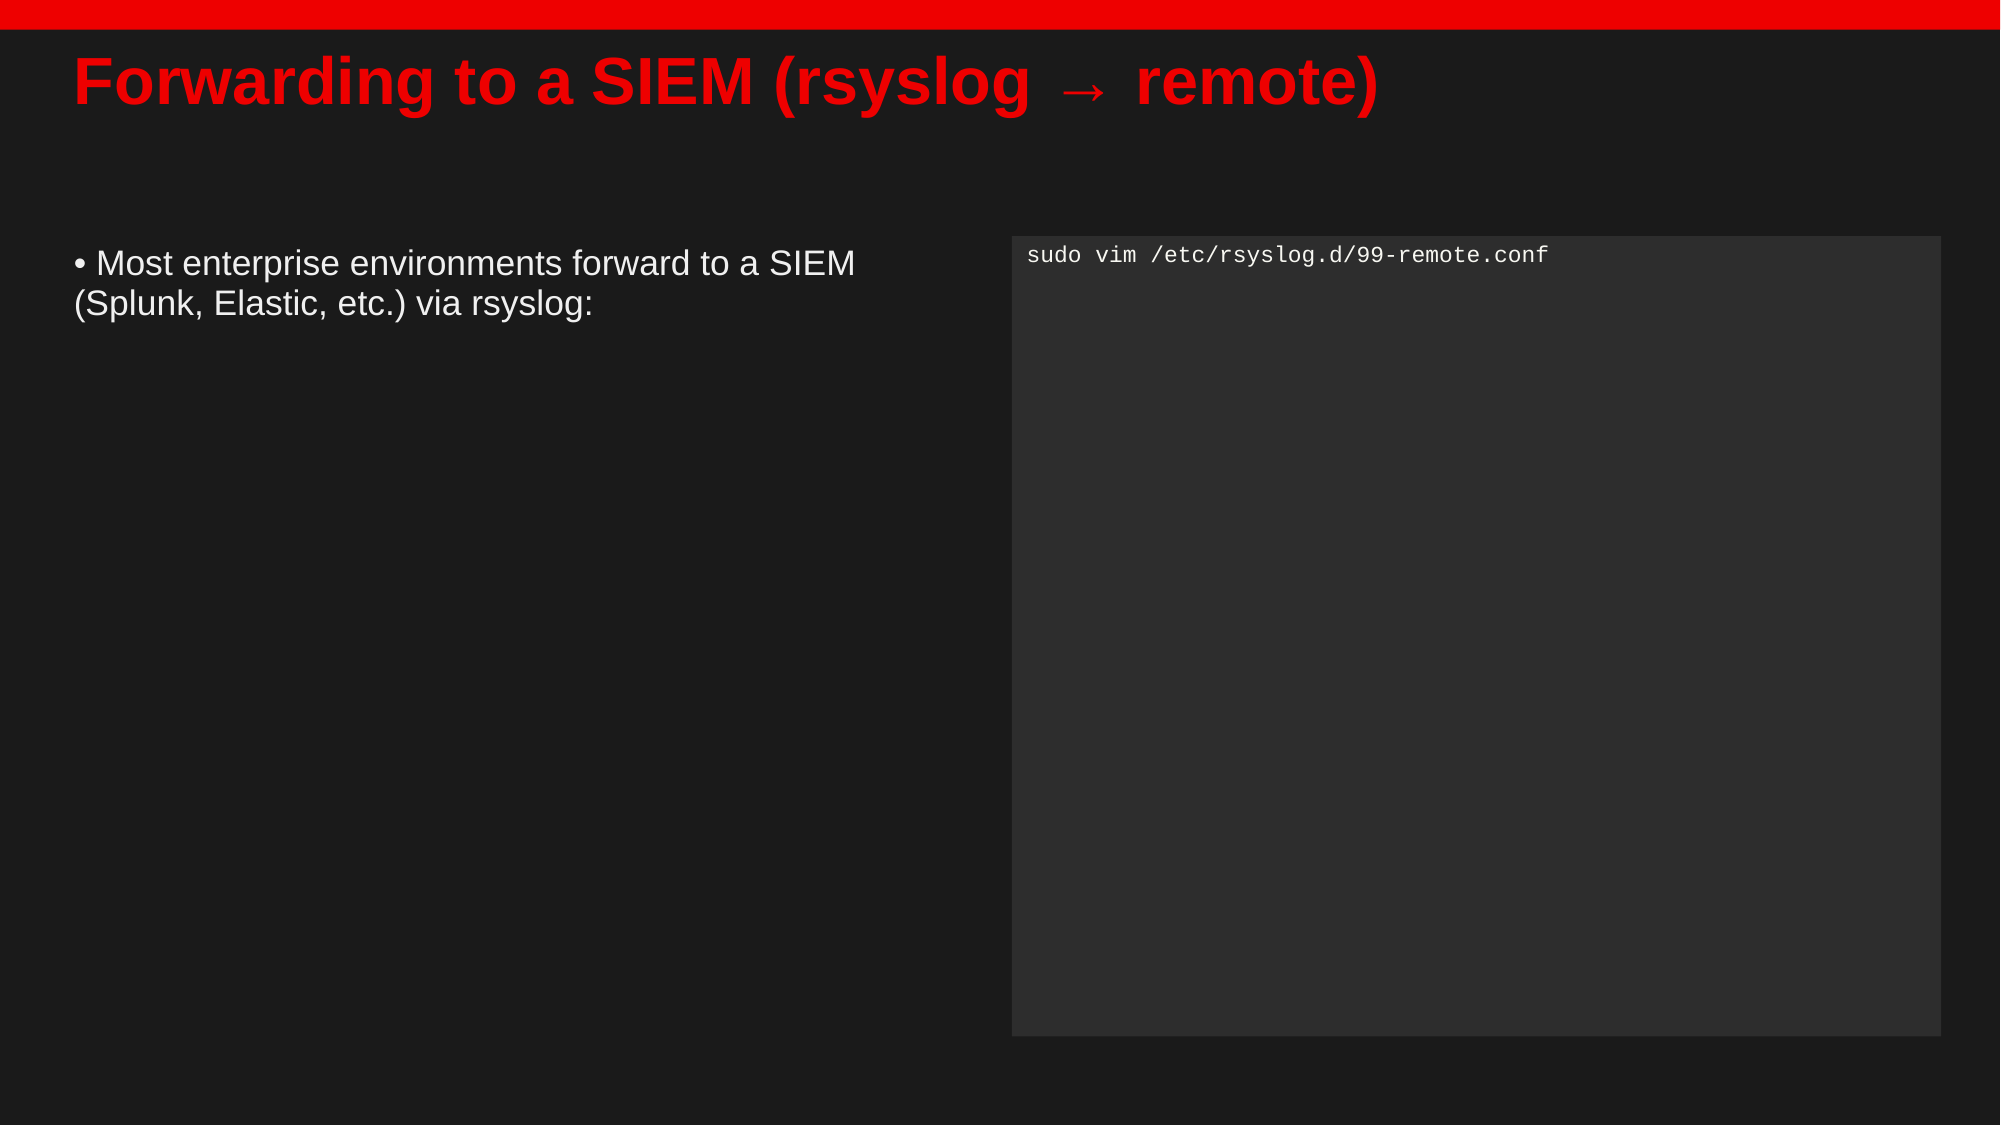

Forwarding to a SIEM (rsyslog → remote)
• Most enterprise environments forward to a SIEM (Splunk, Elastic, etc.) via rsyslog:
sudo vim /etc/rsyslog.d/99-remote.conf